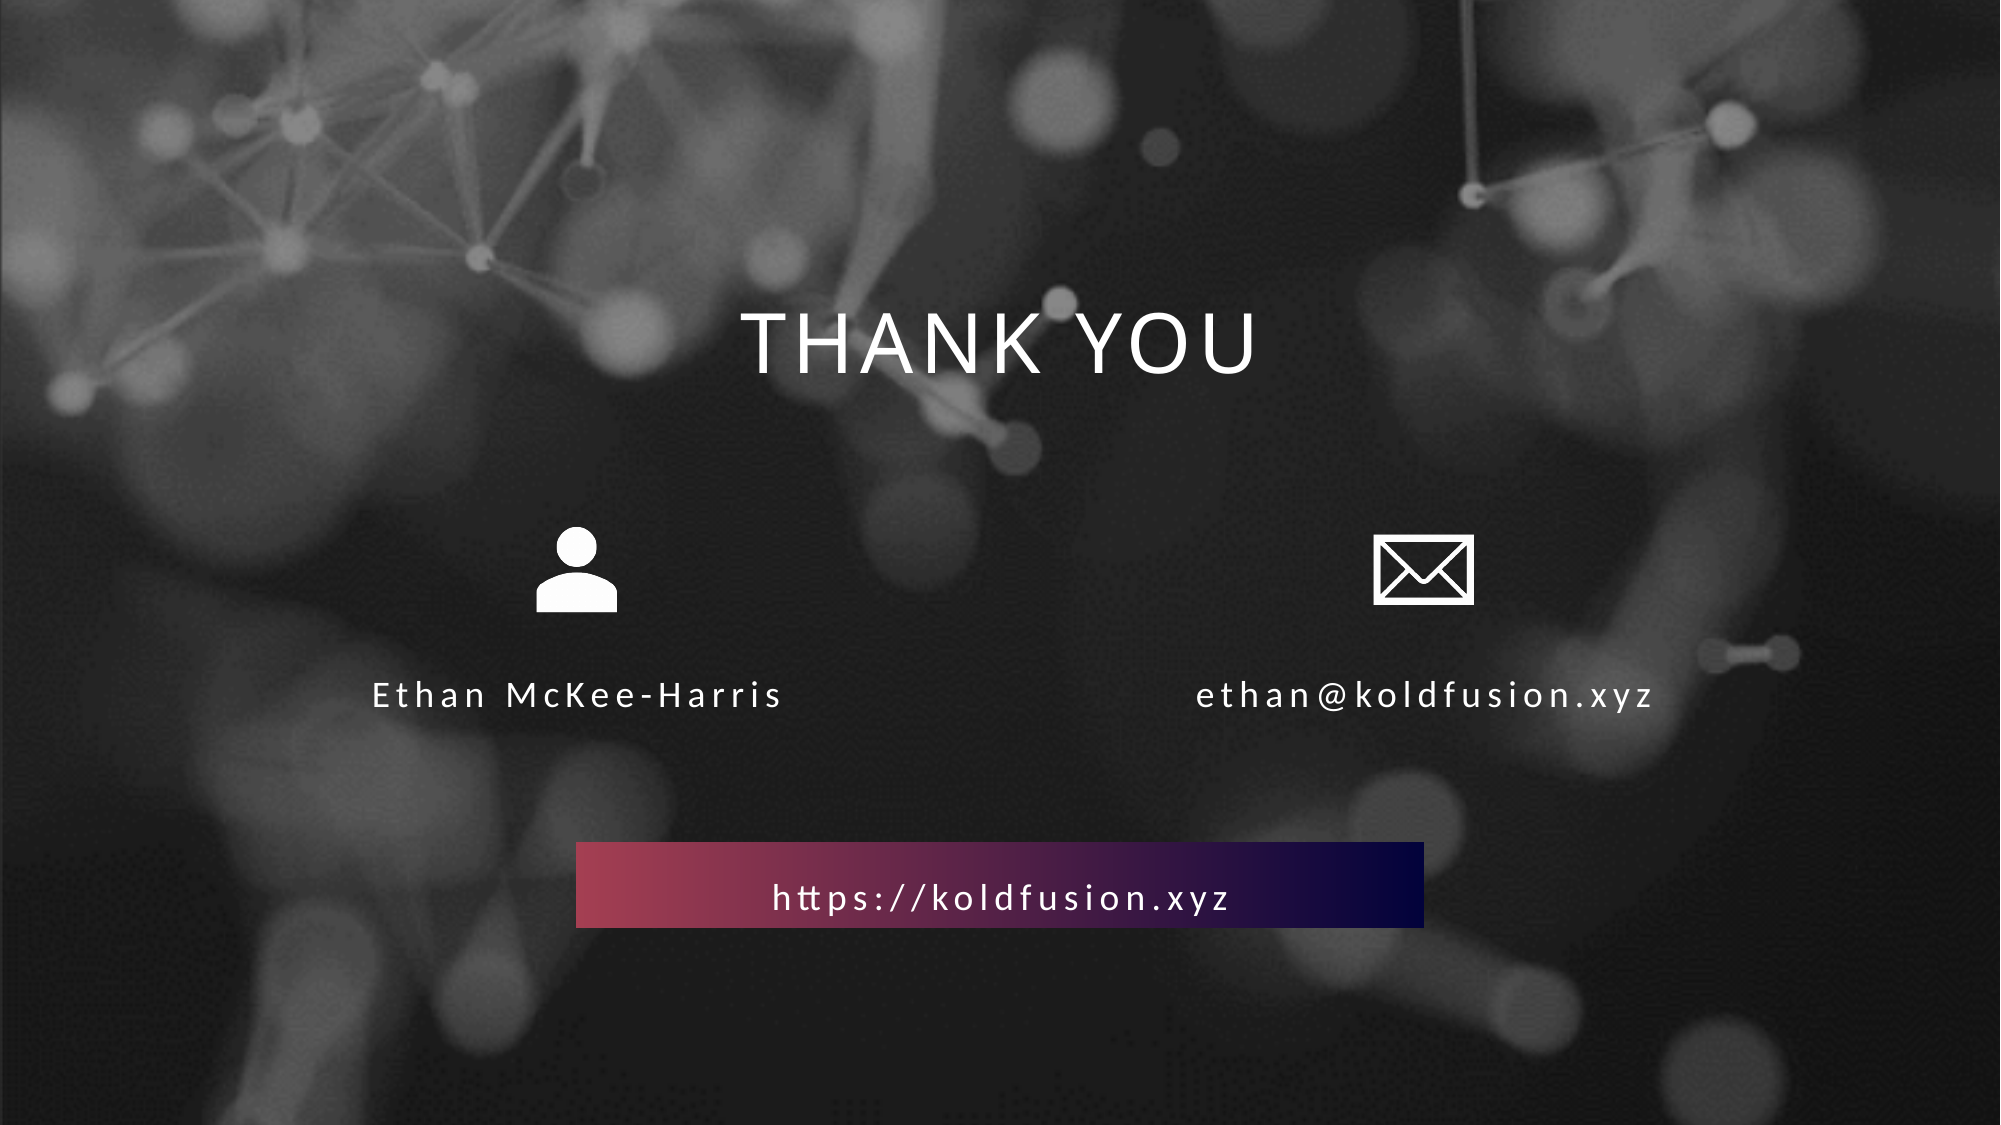

# THANK YOU
Ethan McKee-Harris
ethan@koldfusion.xyz
https://koldfusion.xyz